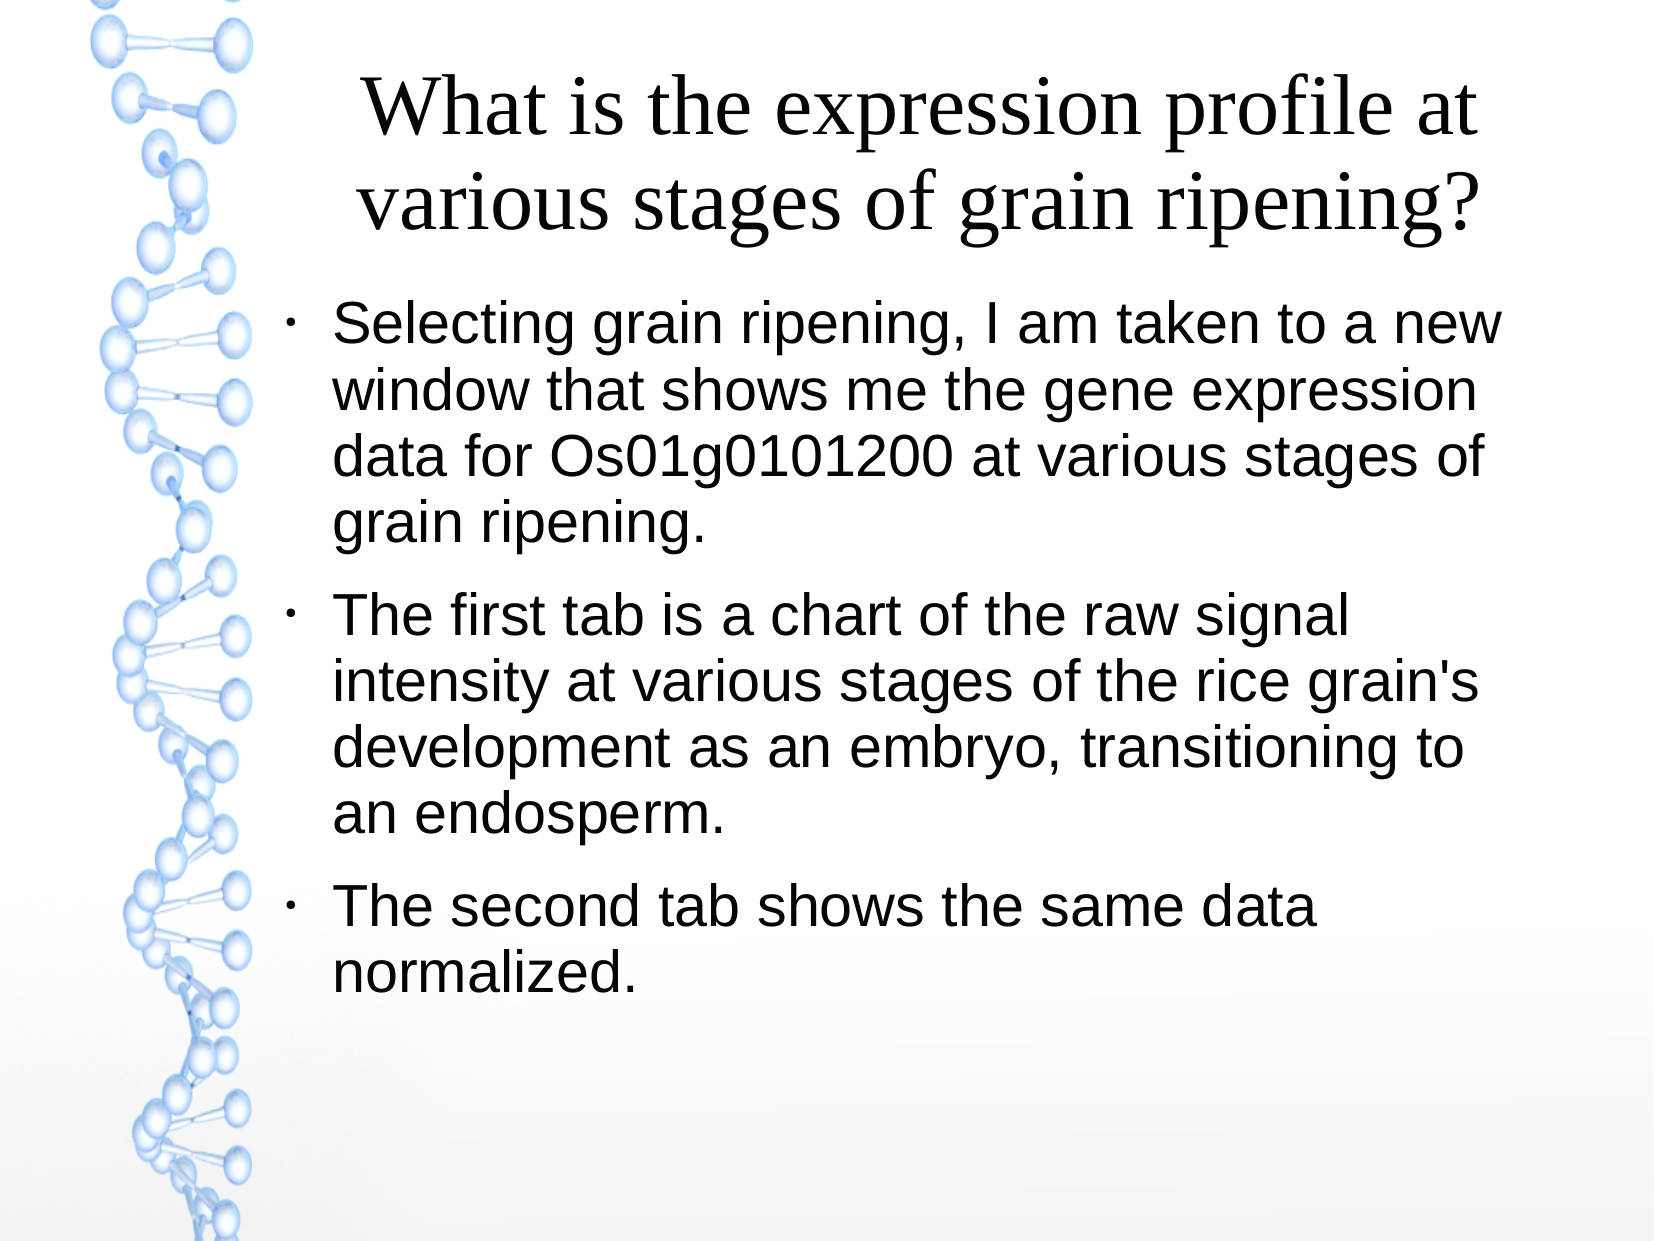

# What is the expression profile at various stages of grain ripening?
Selecting grain ripening, I am taken to a new window that shows me the gene expression data for Os01g0101200 at various stages of grain ripening.
The first tab is a chart of the raw signal intensity at various stages of the rice grain's development as an embryo, transitioning to an endosperm.
The second tab shows the same data normalized.